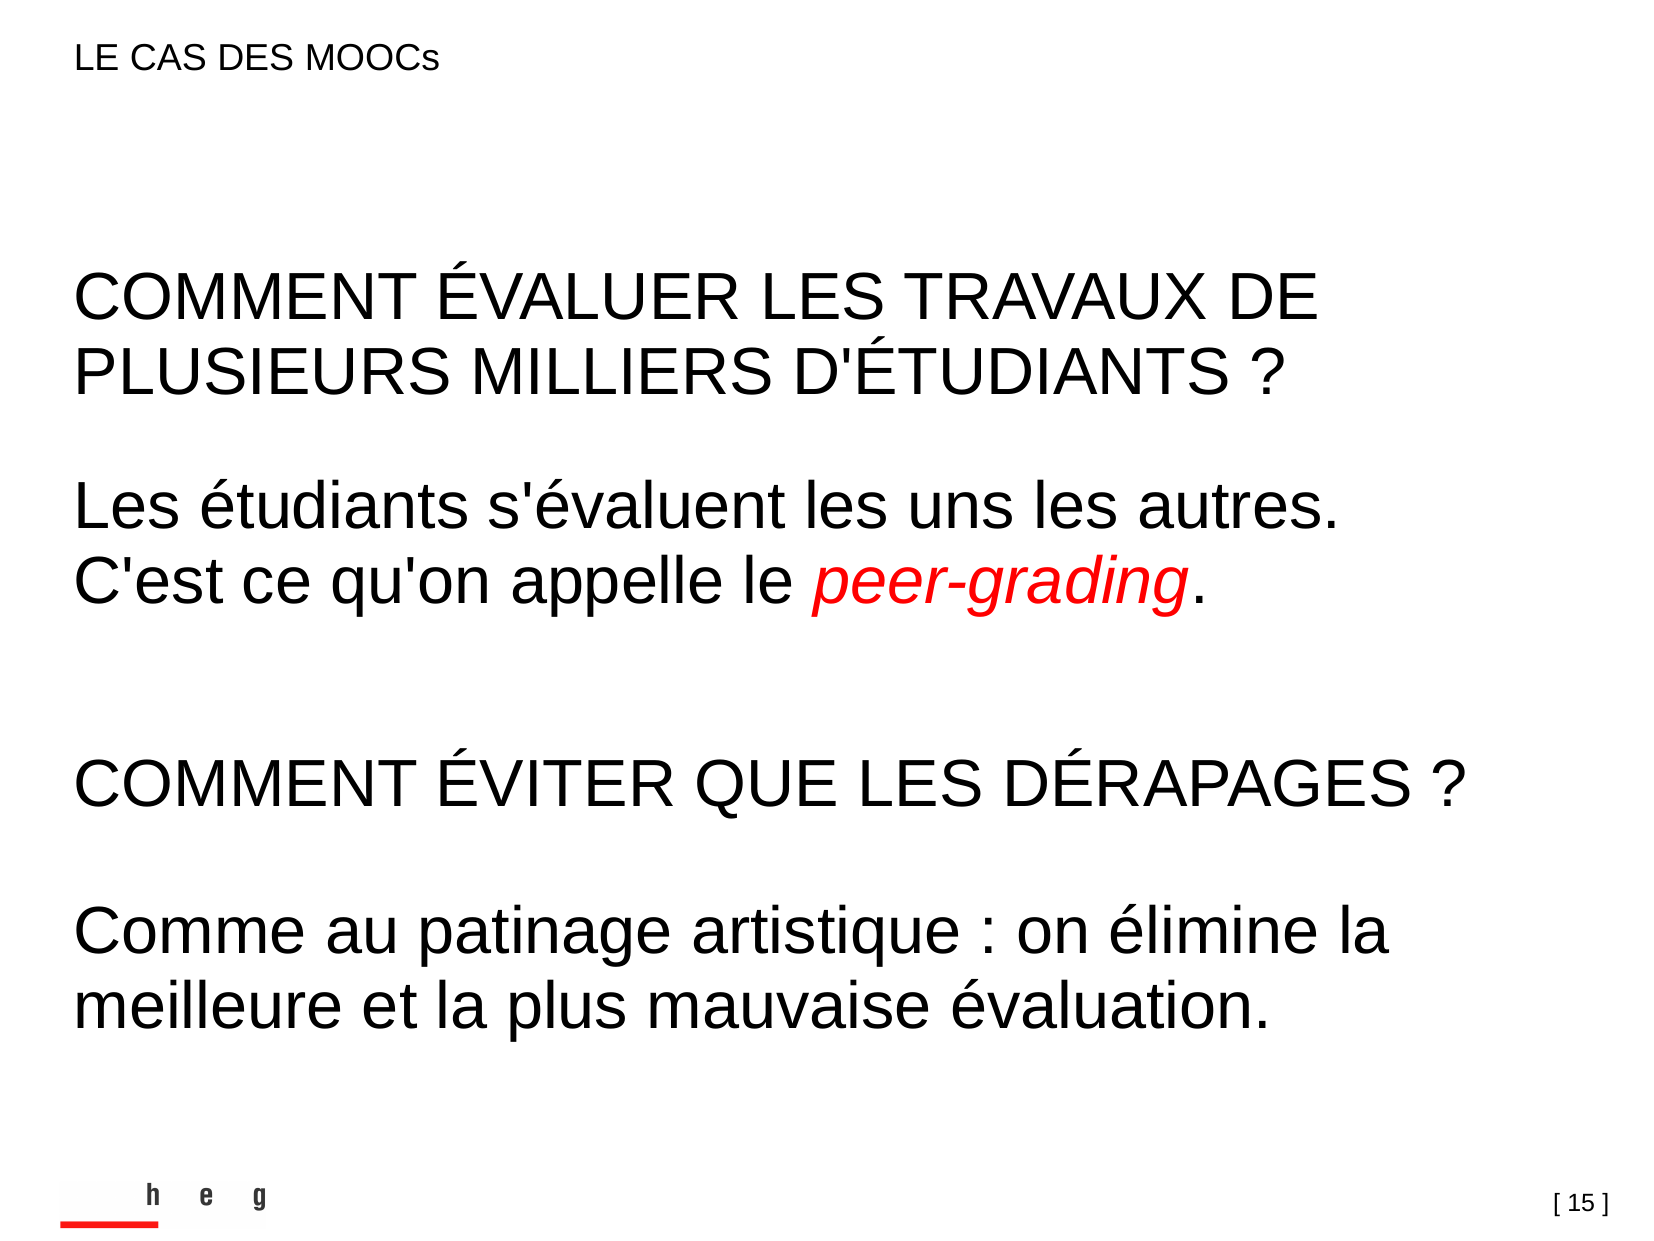

LE CAS DES MOOCs
COMMENT ÉVALUER LES TRAVAUX DE PLUSIEURS MILLIERS D'ÉTUDIANTS ?
Les étudiants s'évaluent les uns les autres.
C'est ce qu'on appelle le peer-grading.
COMMENT ÉVITER QUE LES DÉRAPAGES ?
Comme au patinage artistique : on élimine la meilleure et la plus mauvaise évaluation.